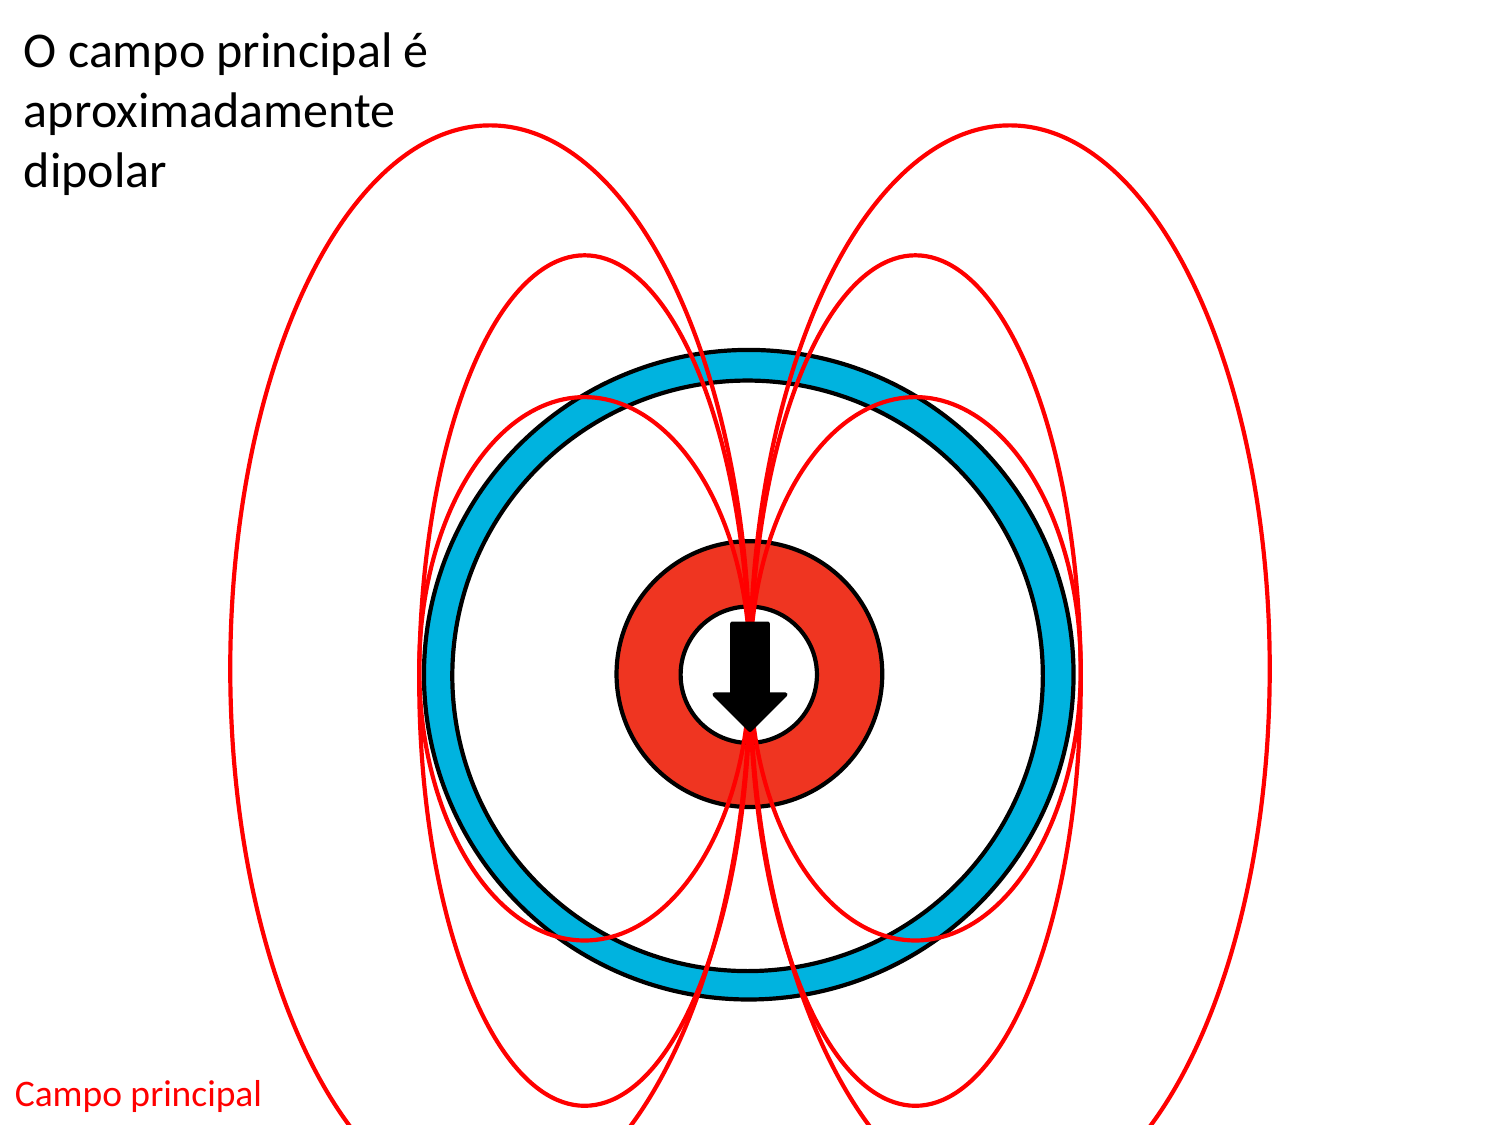

O campo principal é aproximadamente dipolar
Campo principal